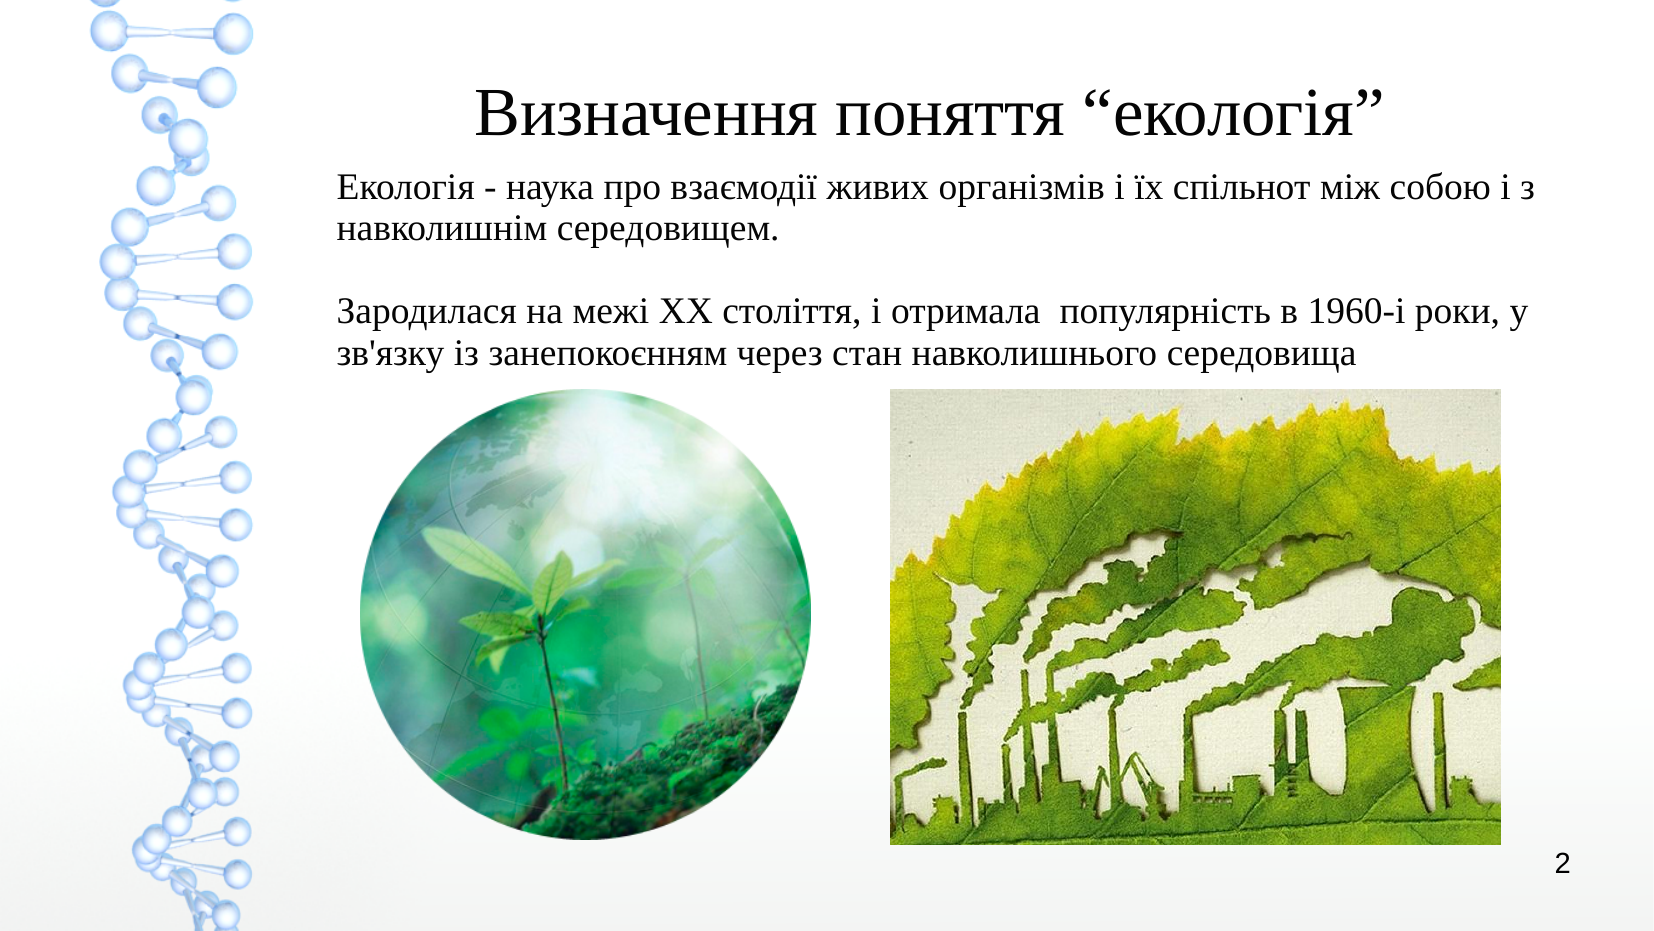

# Визначення поняття “екологія”
Екологія - наука про взаємодії живих організмів і їх спільнот між собою і з навколишнім середовищем.
Зародилася на межі XX століття, і отримала популярність в 1960-і роки, у зв'язку із занепокоєнням через стан навколишнього середовища
2